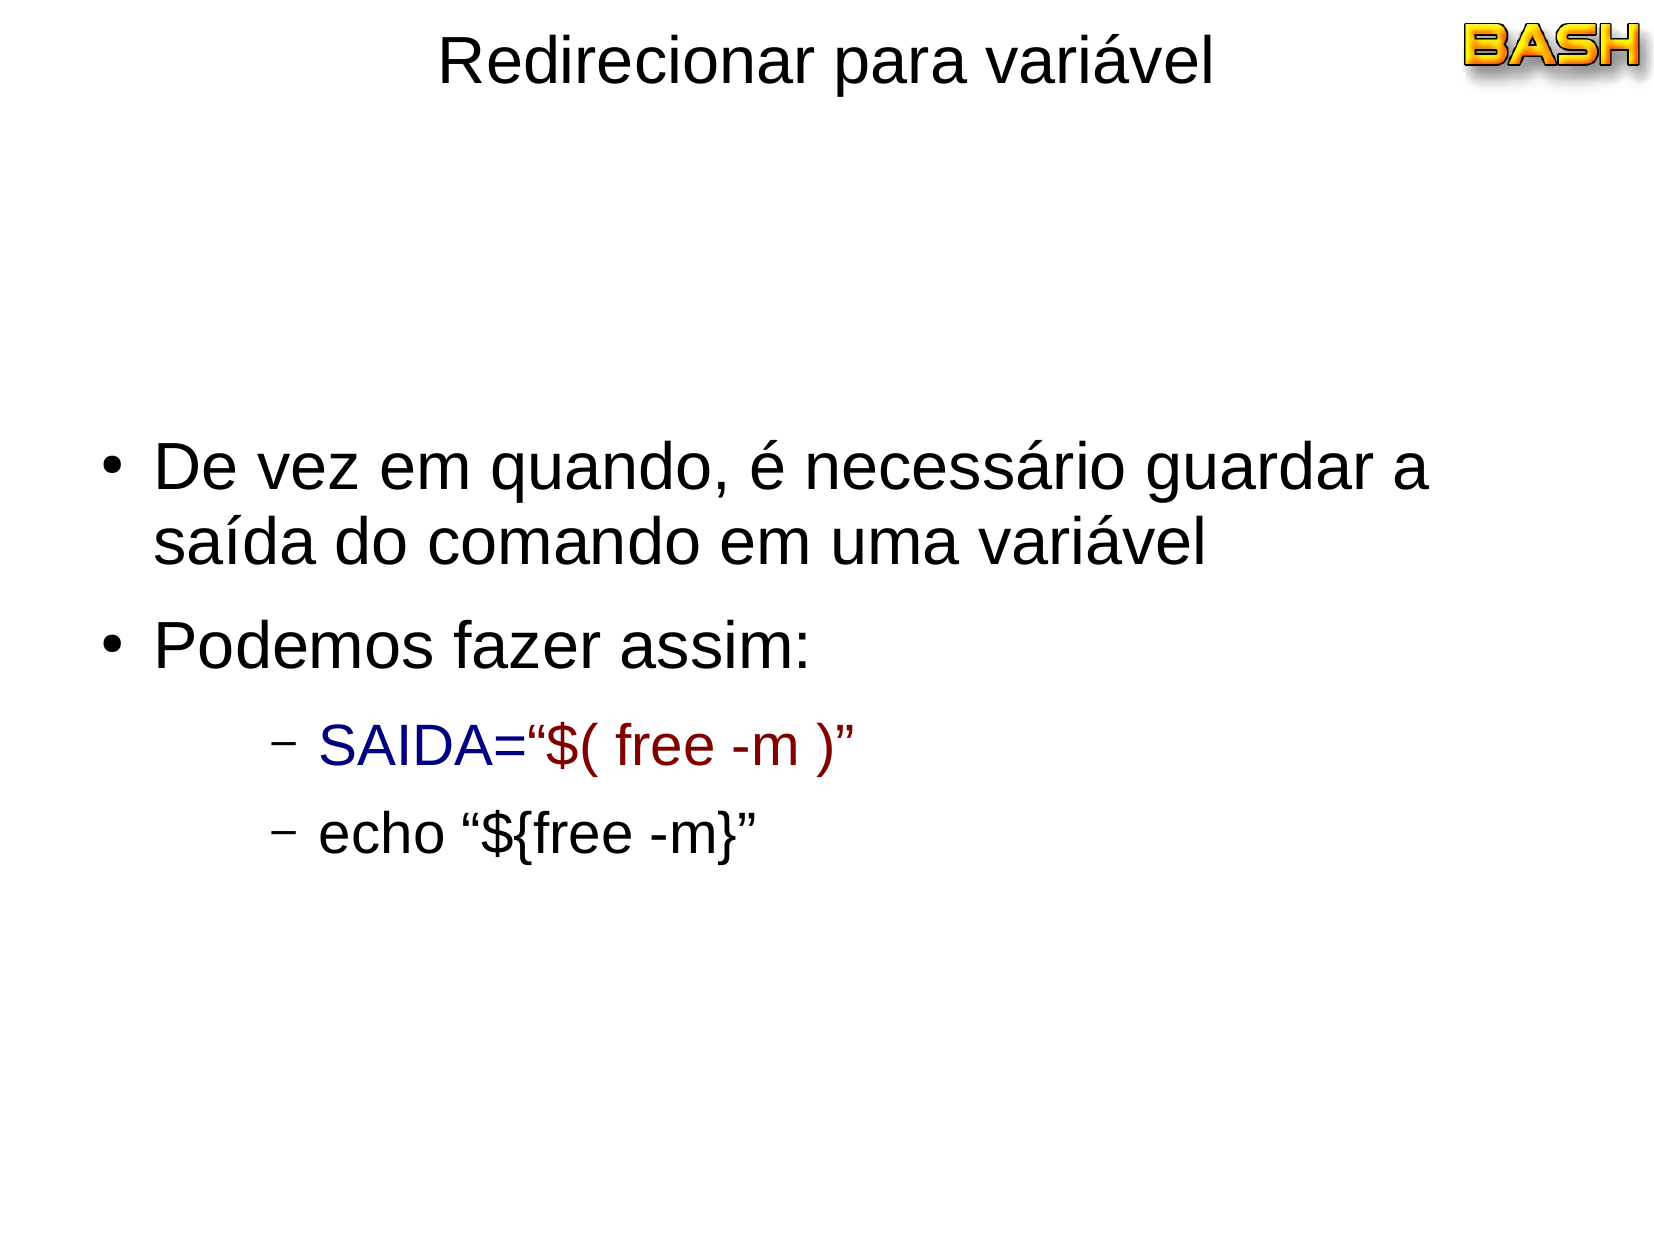

# Redirecionar para variável
De vez em quando, é necessário guardar a saída do comando em uma variável
Podemos fazer assim:
SAIDA=“$( free -m )”
echo “${free -m}”